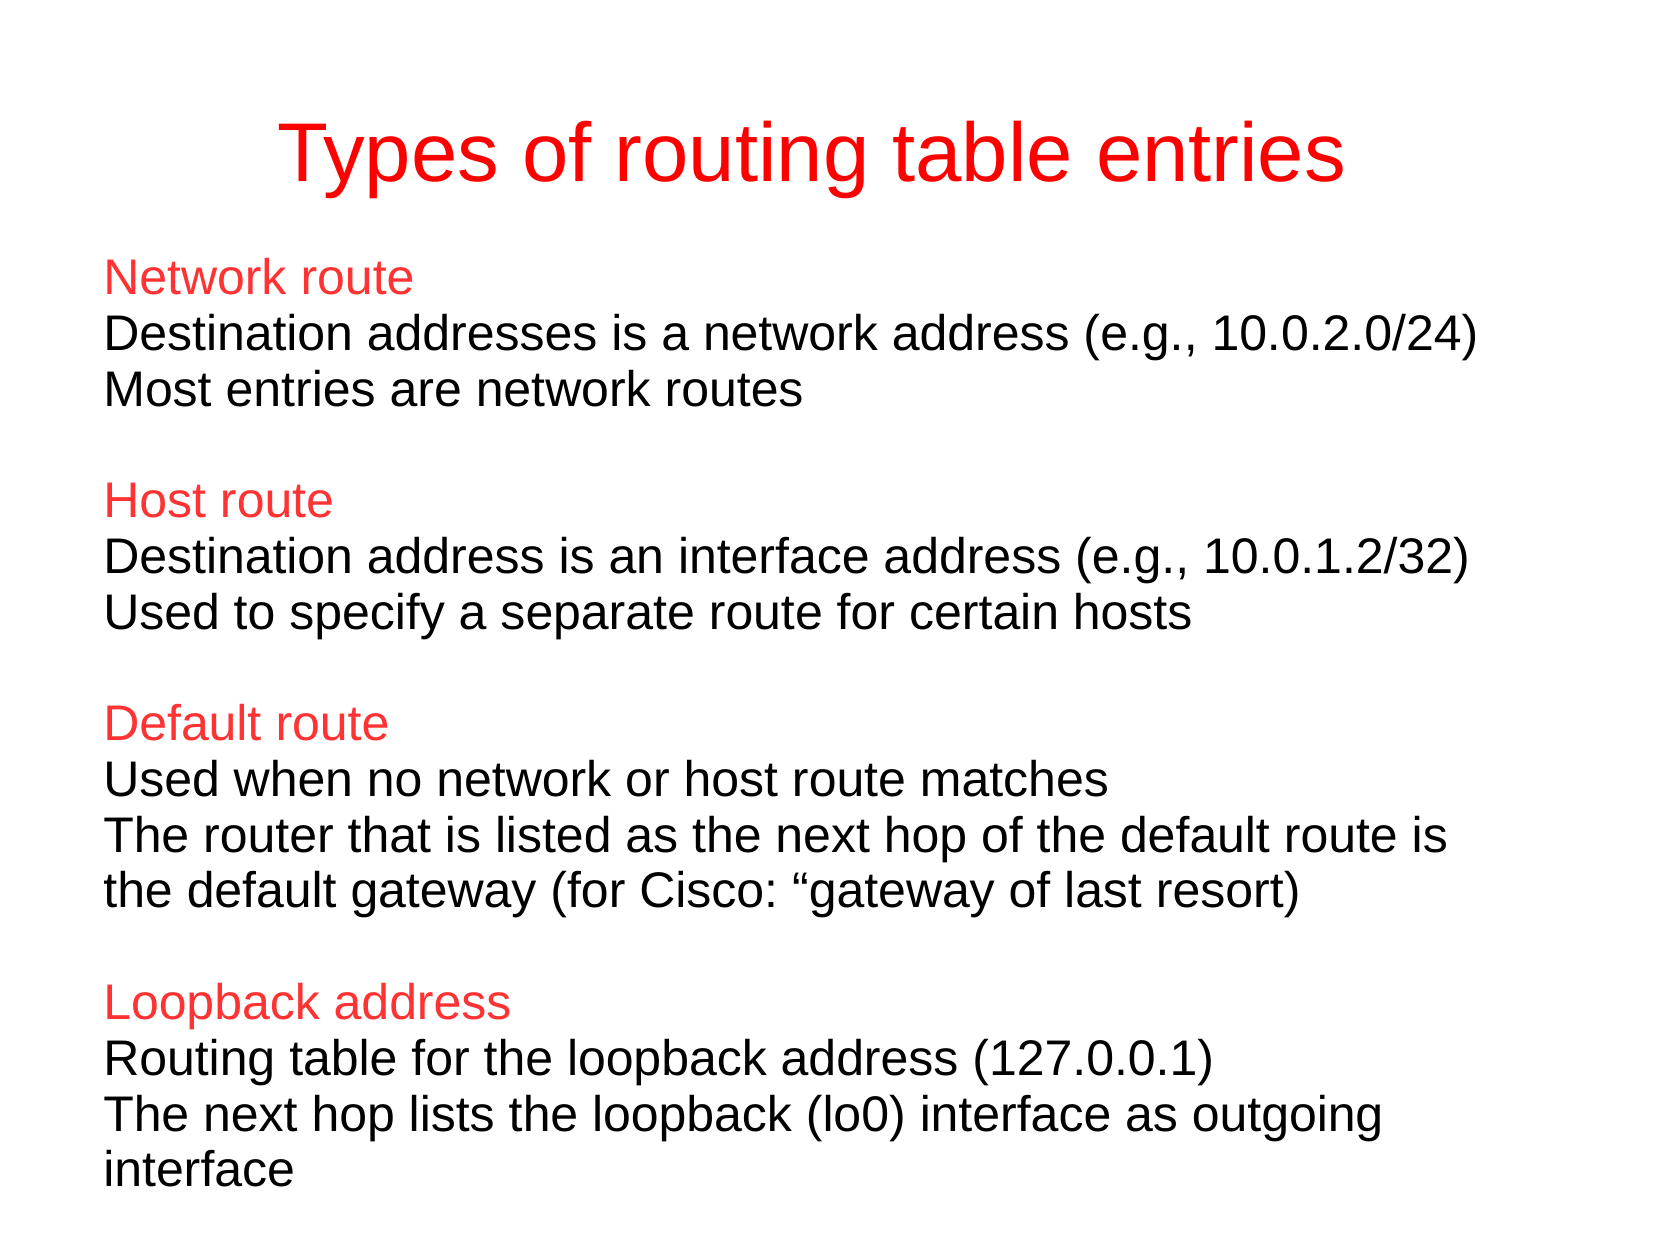

# Types of routing table entries
Network route
Destination addresses is a network address (e.g., 10.0.2.0/24)
Most entries are network routes
Host route
Destination address is an interface address (e.g., 10.0.1.2/32)
Used to specify a separate route for certain hosts
Default route
Used when no network or host route matches
The router that is listed as the next hop of the default route is the default gateway (for Cisco: “gateway of last resort)
Loopback address
Routing table for the loopback address (127.0.0.1)
The next hop lists the loopback (lo0) interface as outgoing interface